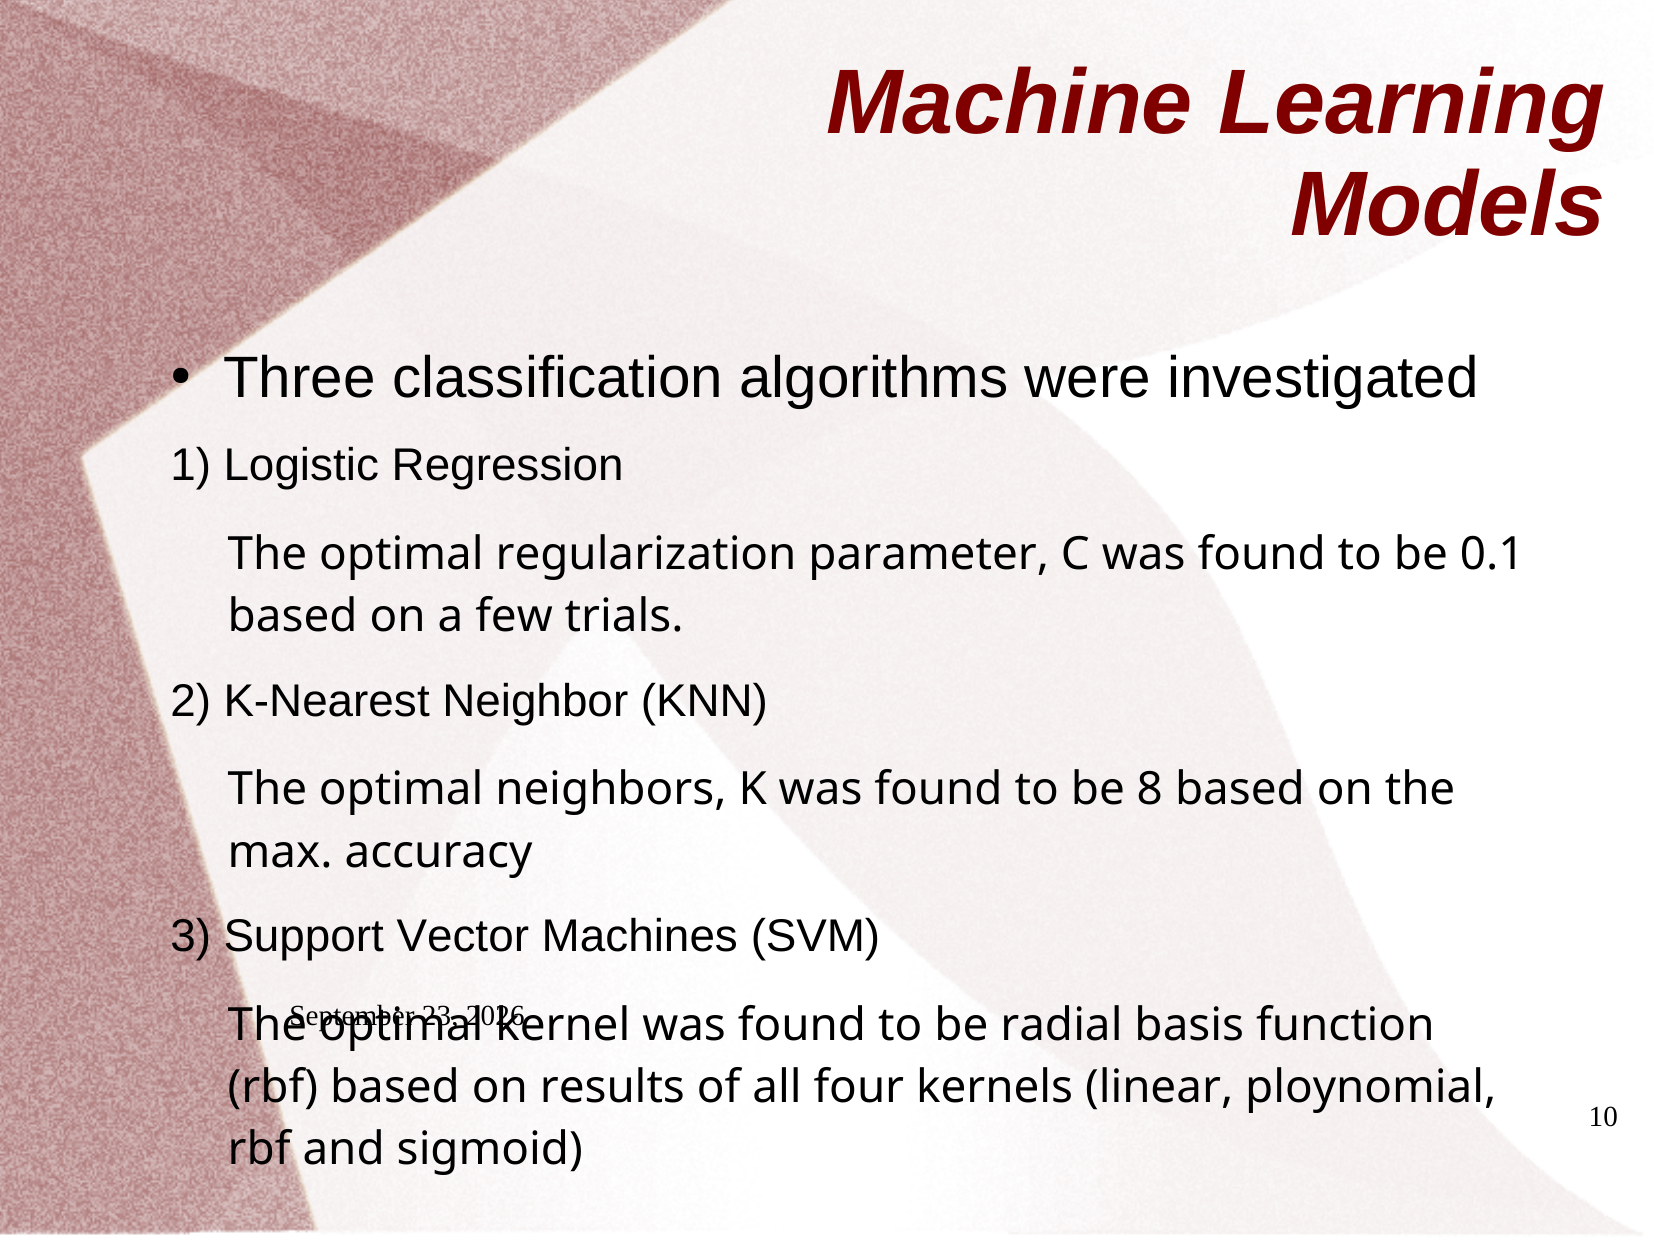

# Machine Learning Models
Three classification algorithms were investigated
Logistic Regression
The optimal regularization parameter, C was found to be 0.1 based on a few trials.
K-Nearest Neighbor (KNN)
The optimal neighbors, K was found to be 8 based on the max. accuracy
Support Vector Machines (SVM)
The optimal kernel was found to be radial basis function (rbf) based on results of all four kernels (linear, ploynomial, rbf and sigmoid)
10